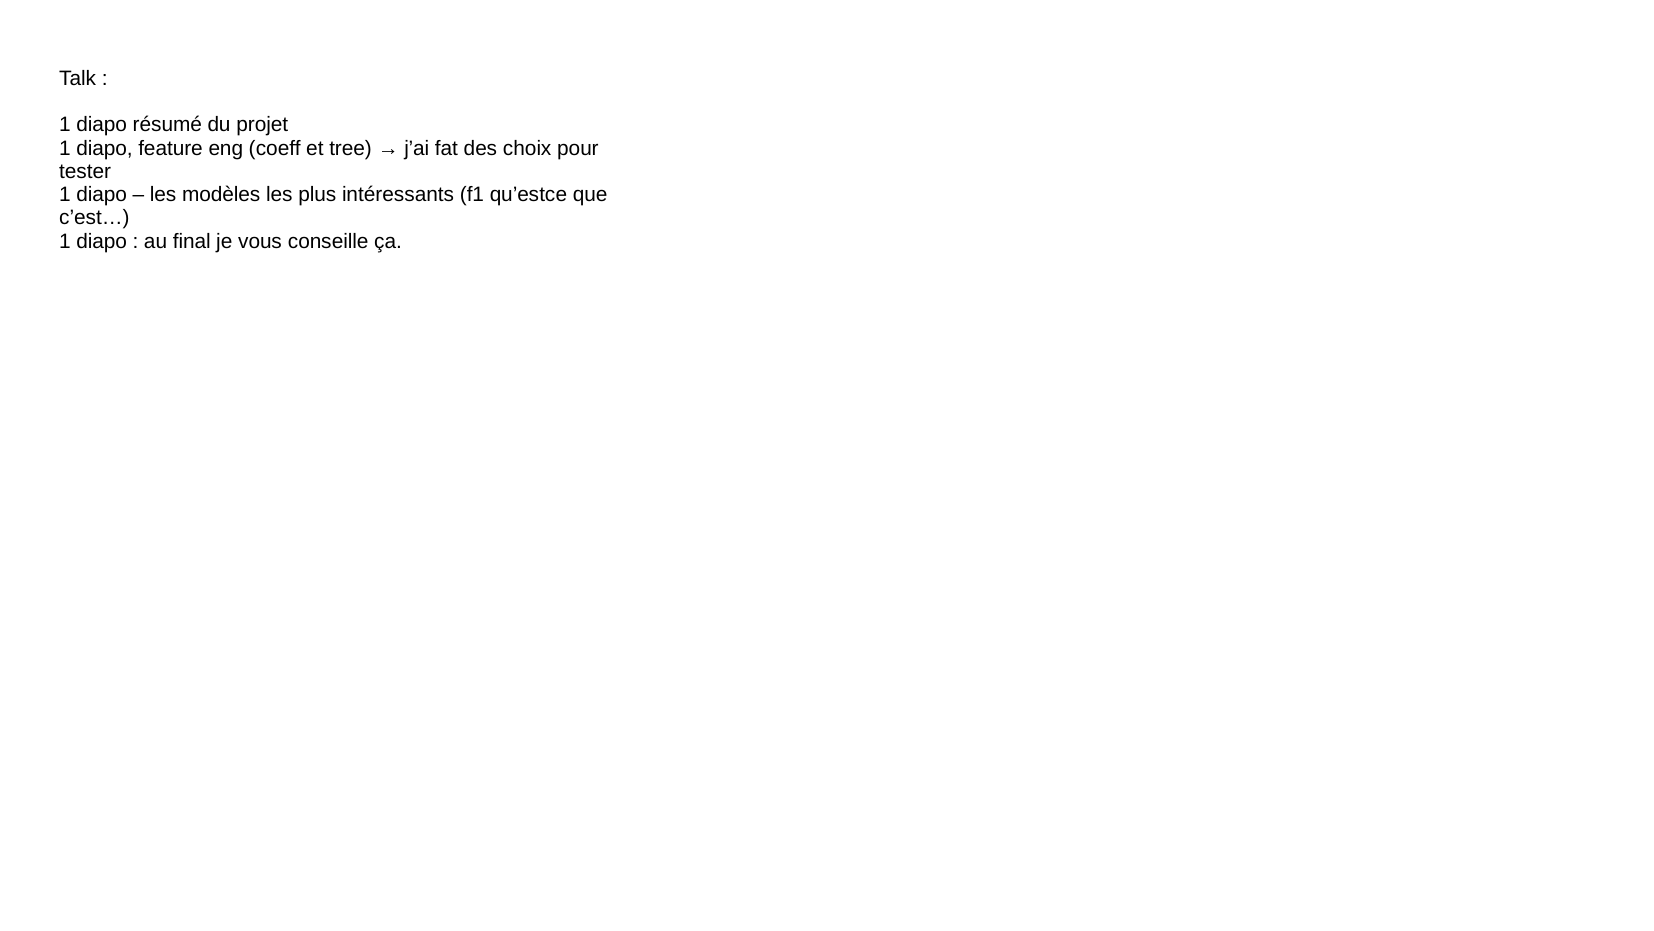

Talk :
1 diapo résumé du projet
1 diapo, feature eng (coeff et tree) → j’ai fat des choix pour tester
1 diapo – les modèles les plus intéressants (f1 qu’estce que c’est…)
1 diapo : au final je vous conseille ça.